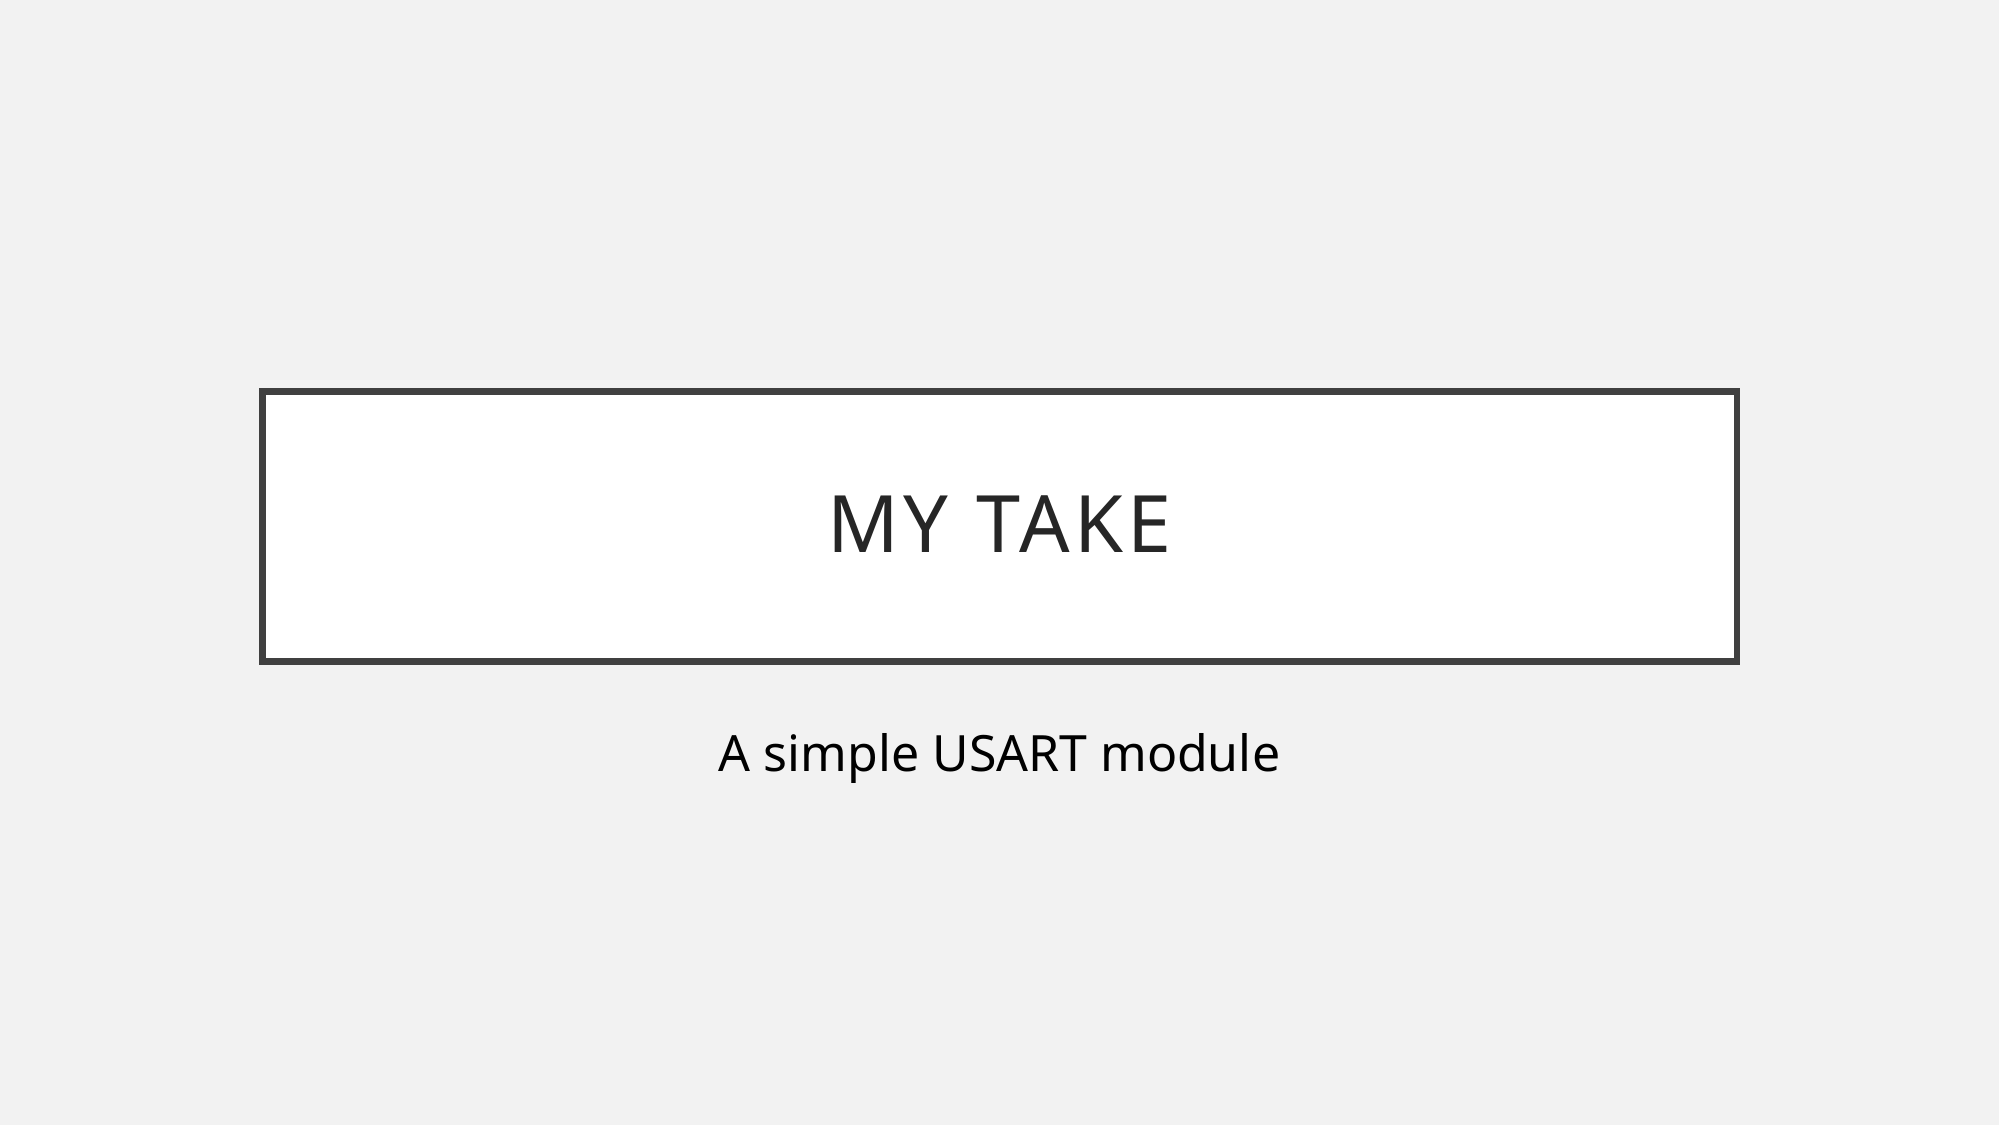

# My take
A simple USART module